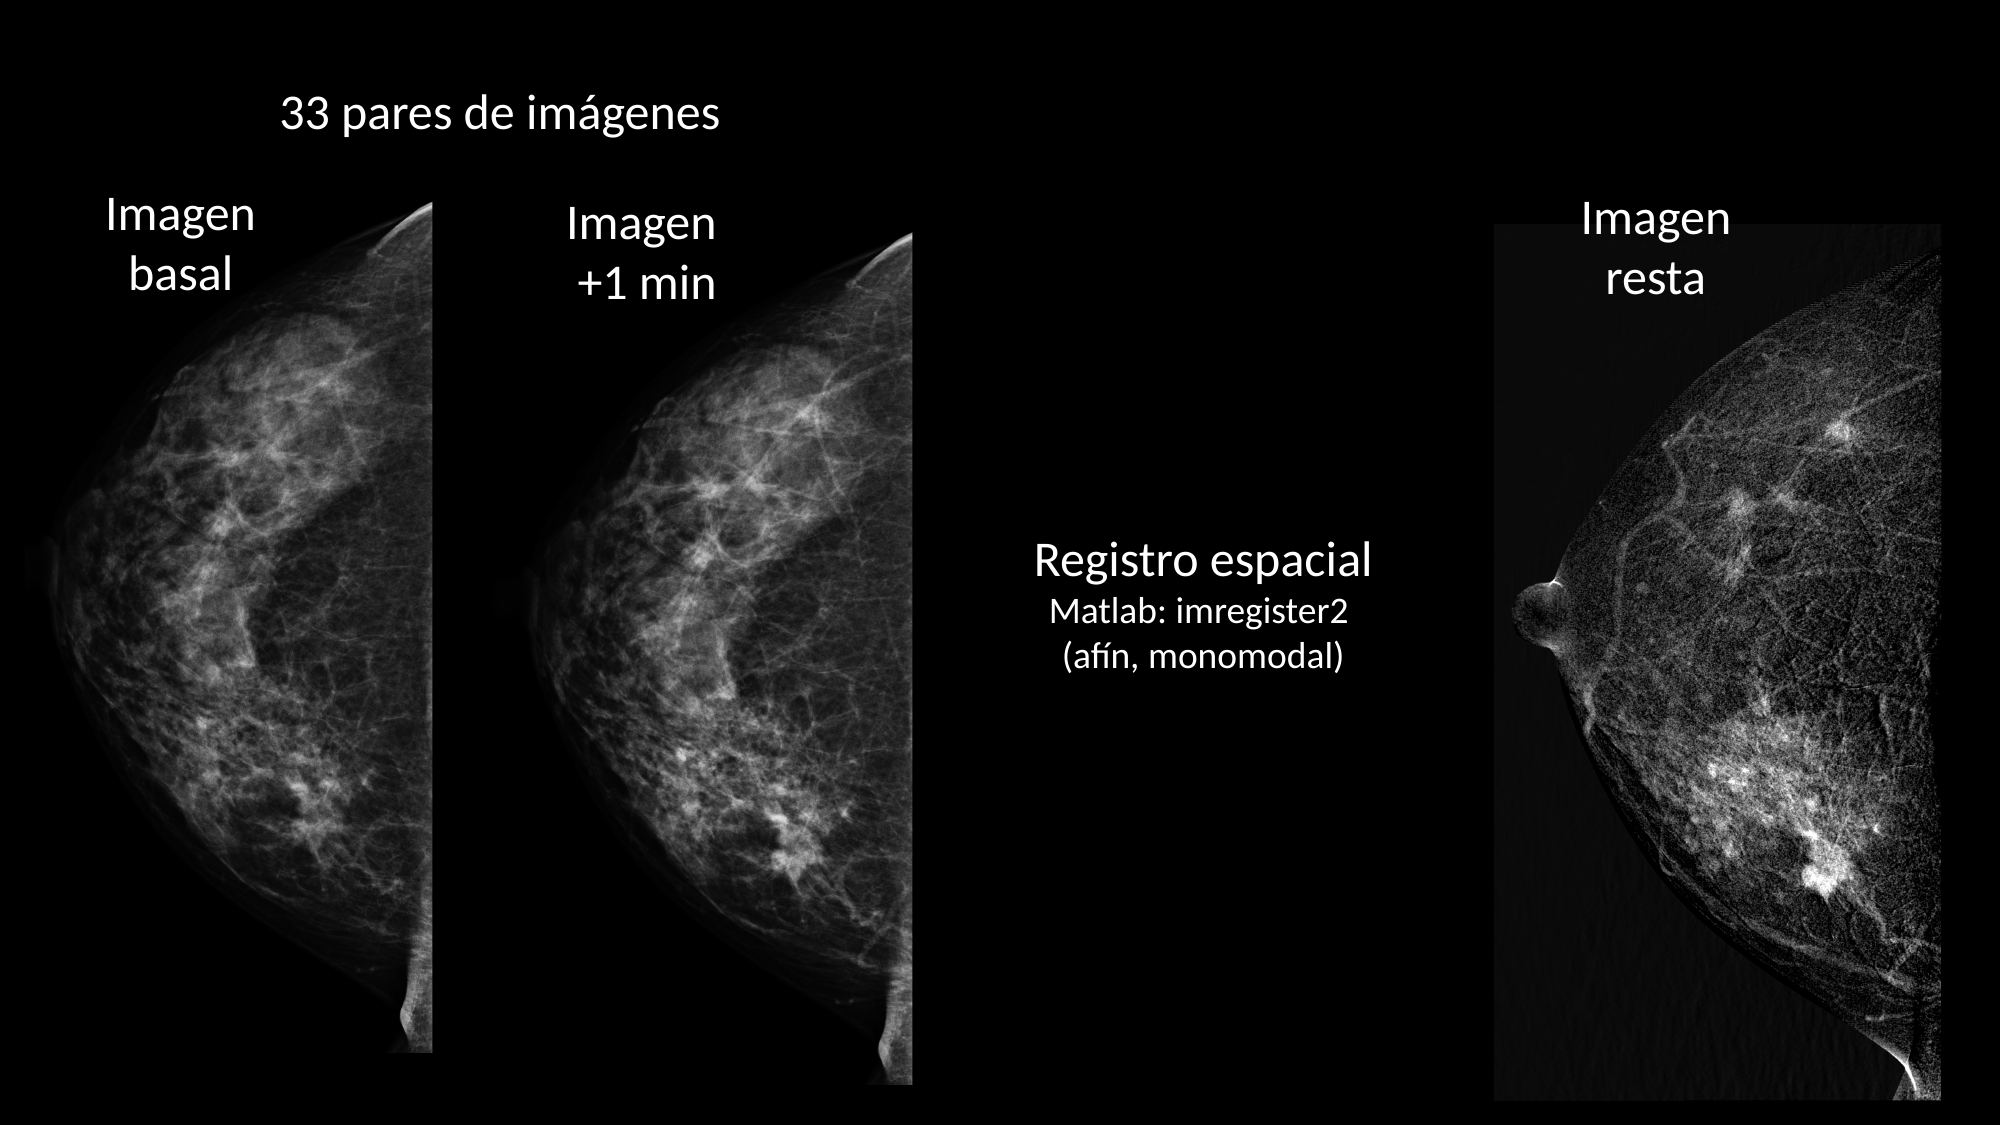

33 pares de imágenes
Imagen basal
Imagen resta
Imagen
+1 min
Registro espacial Matlab: imregister2
(afín, monomodal)